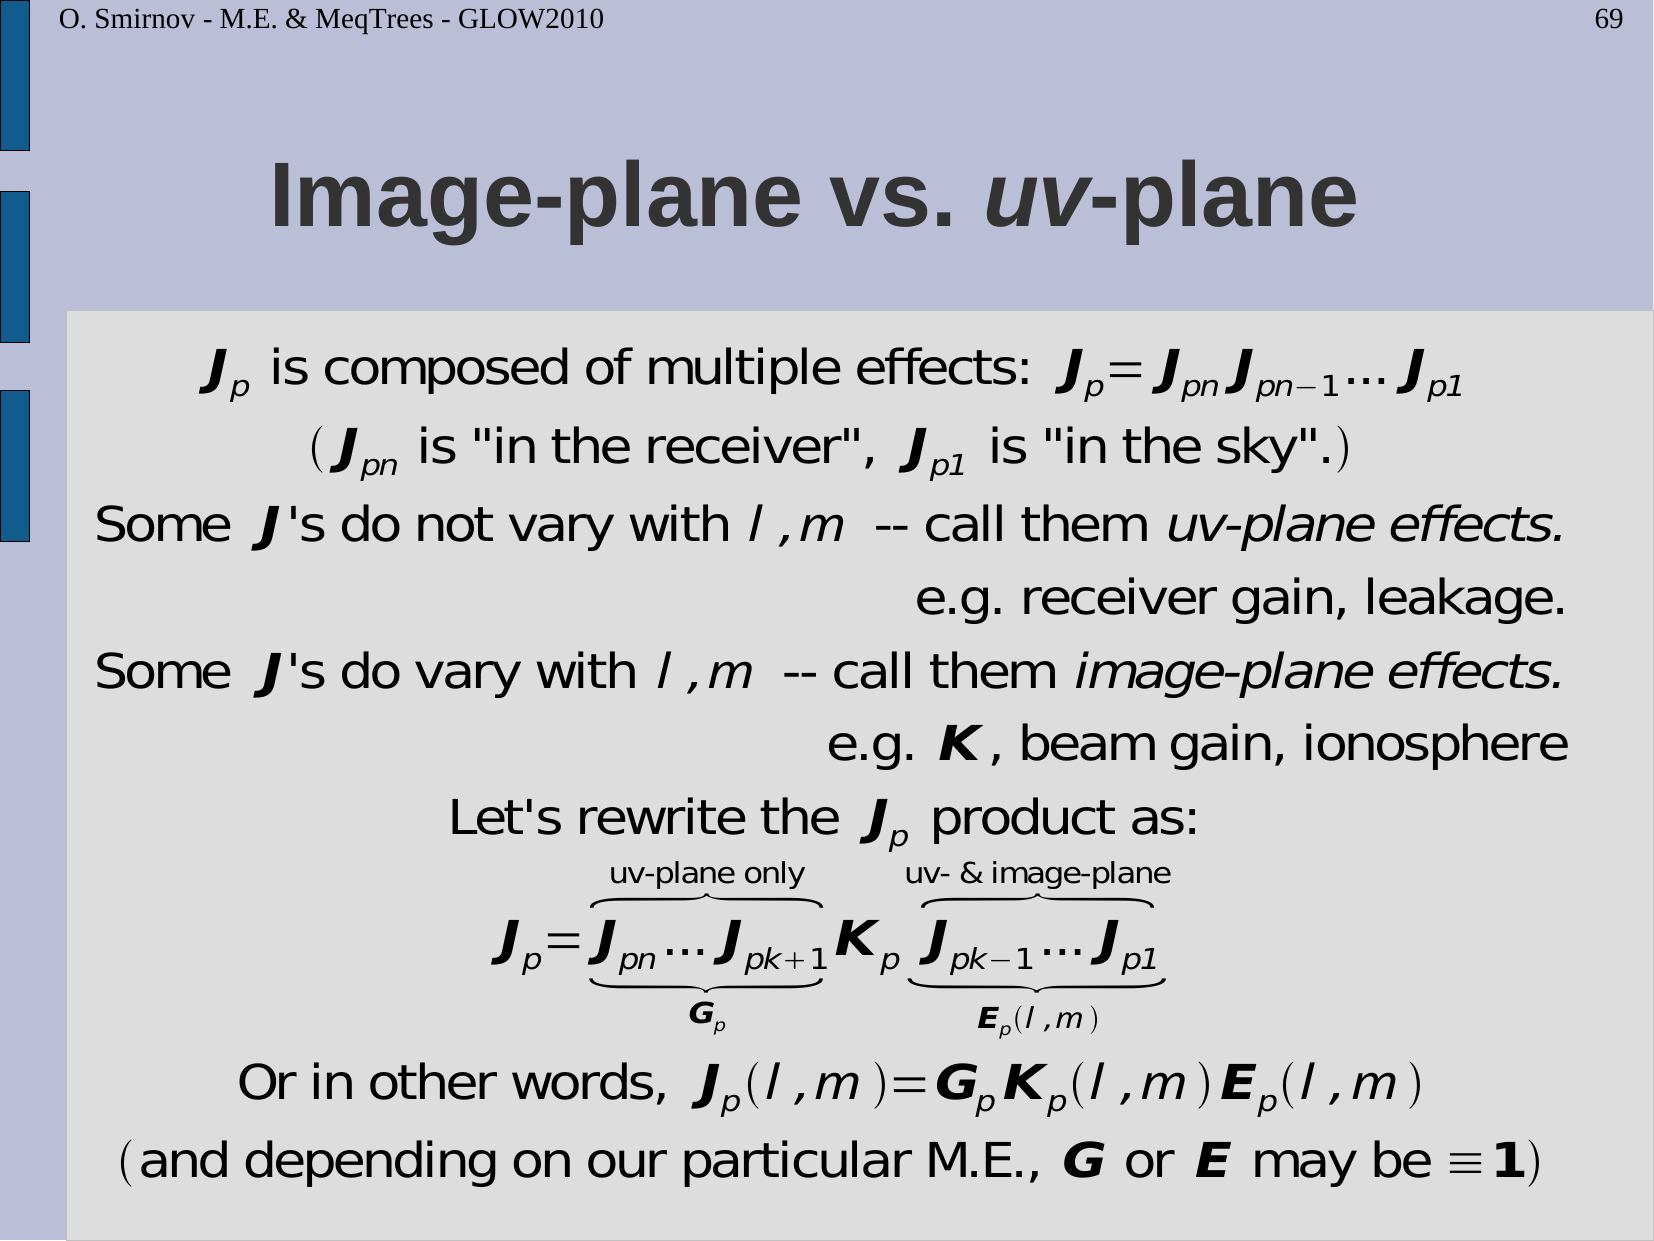

O. Smirnov - M.E. & MeqTrees - GLOW2010
69
# Image-plane vs. uv-plane